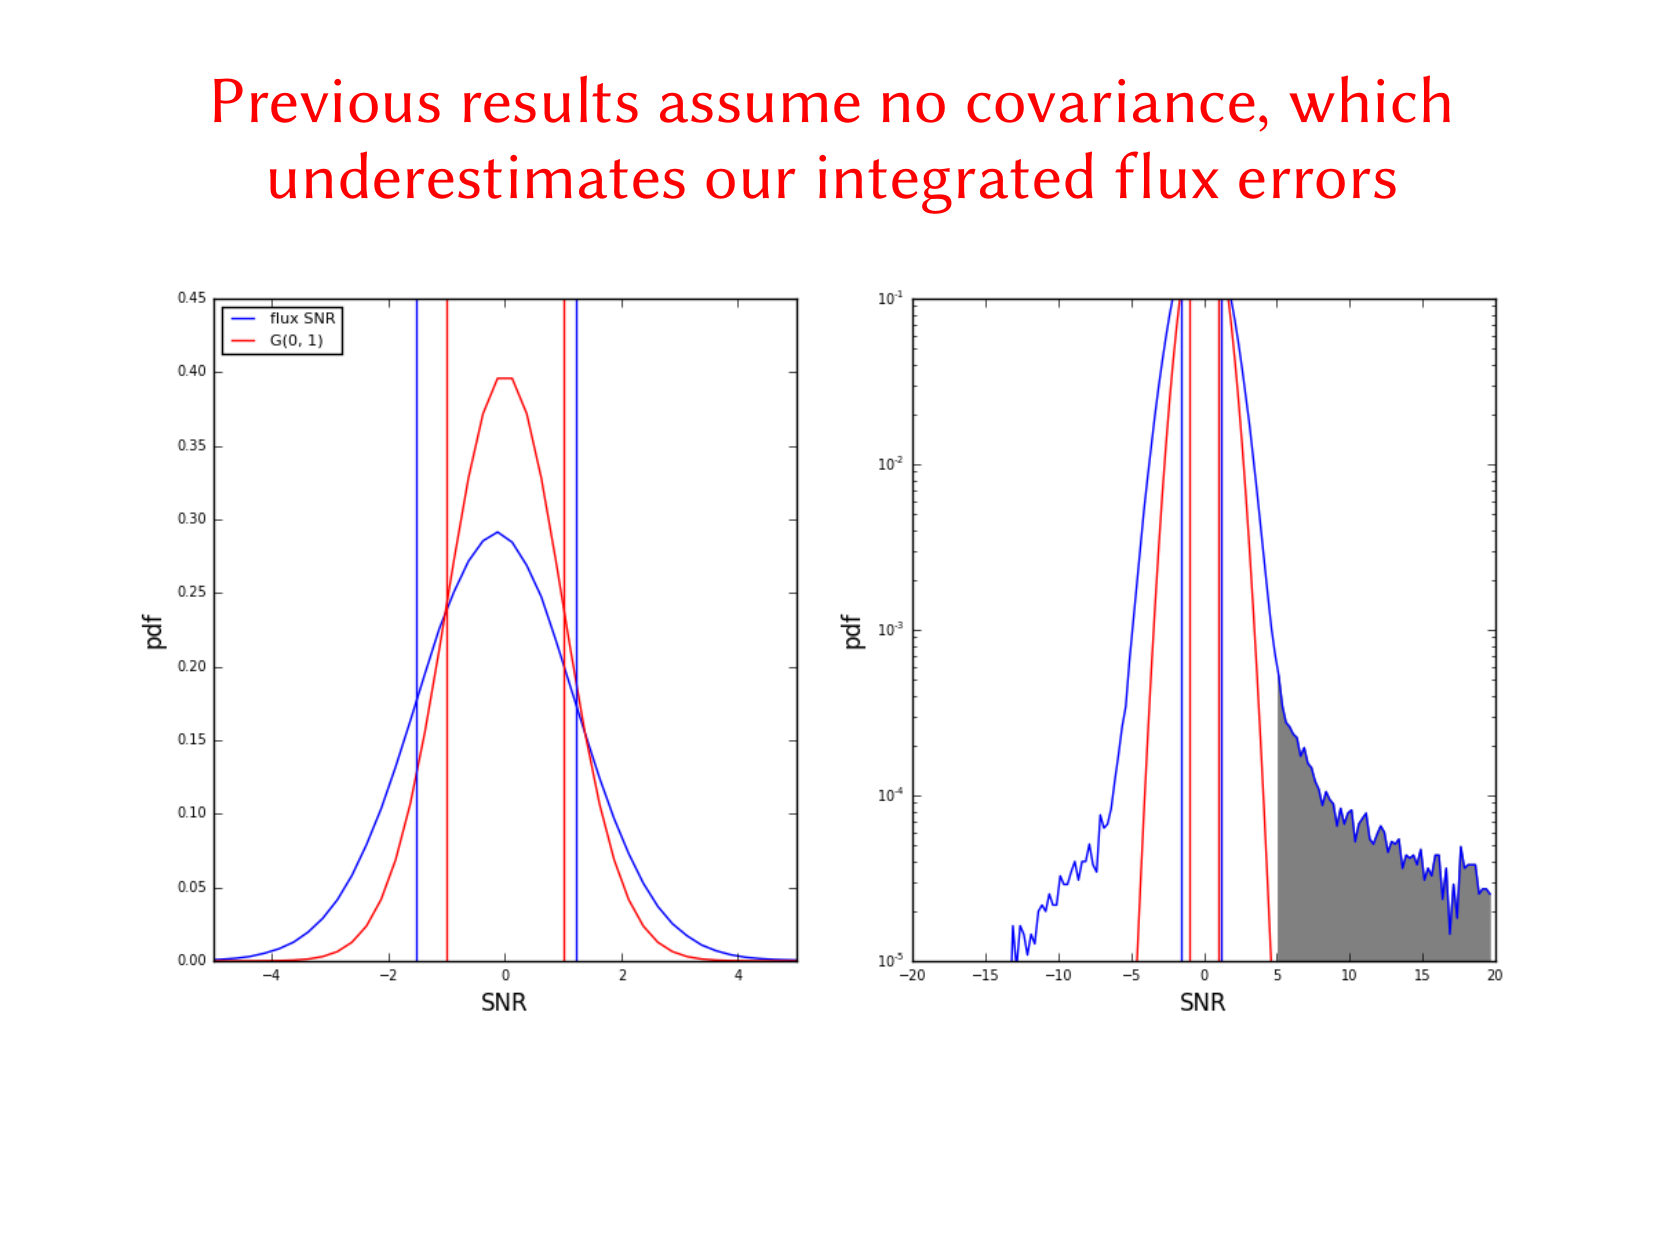

Previous results assume no covariance, which underestimates our integrated flux errors